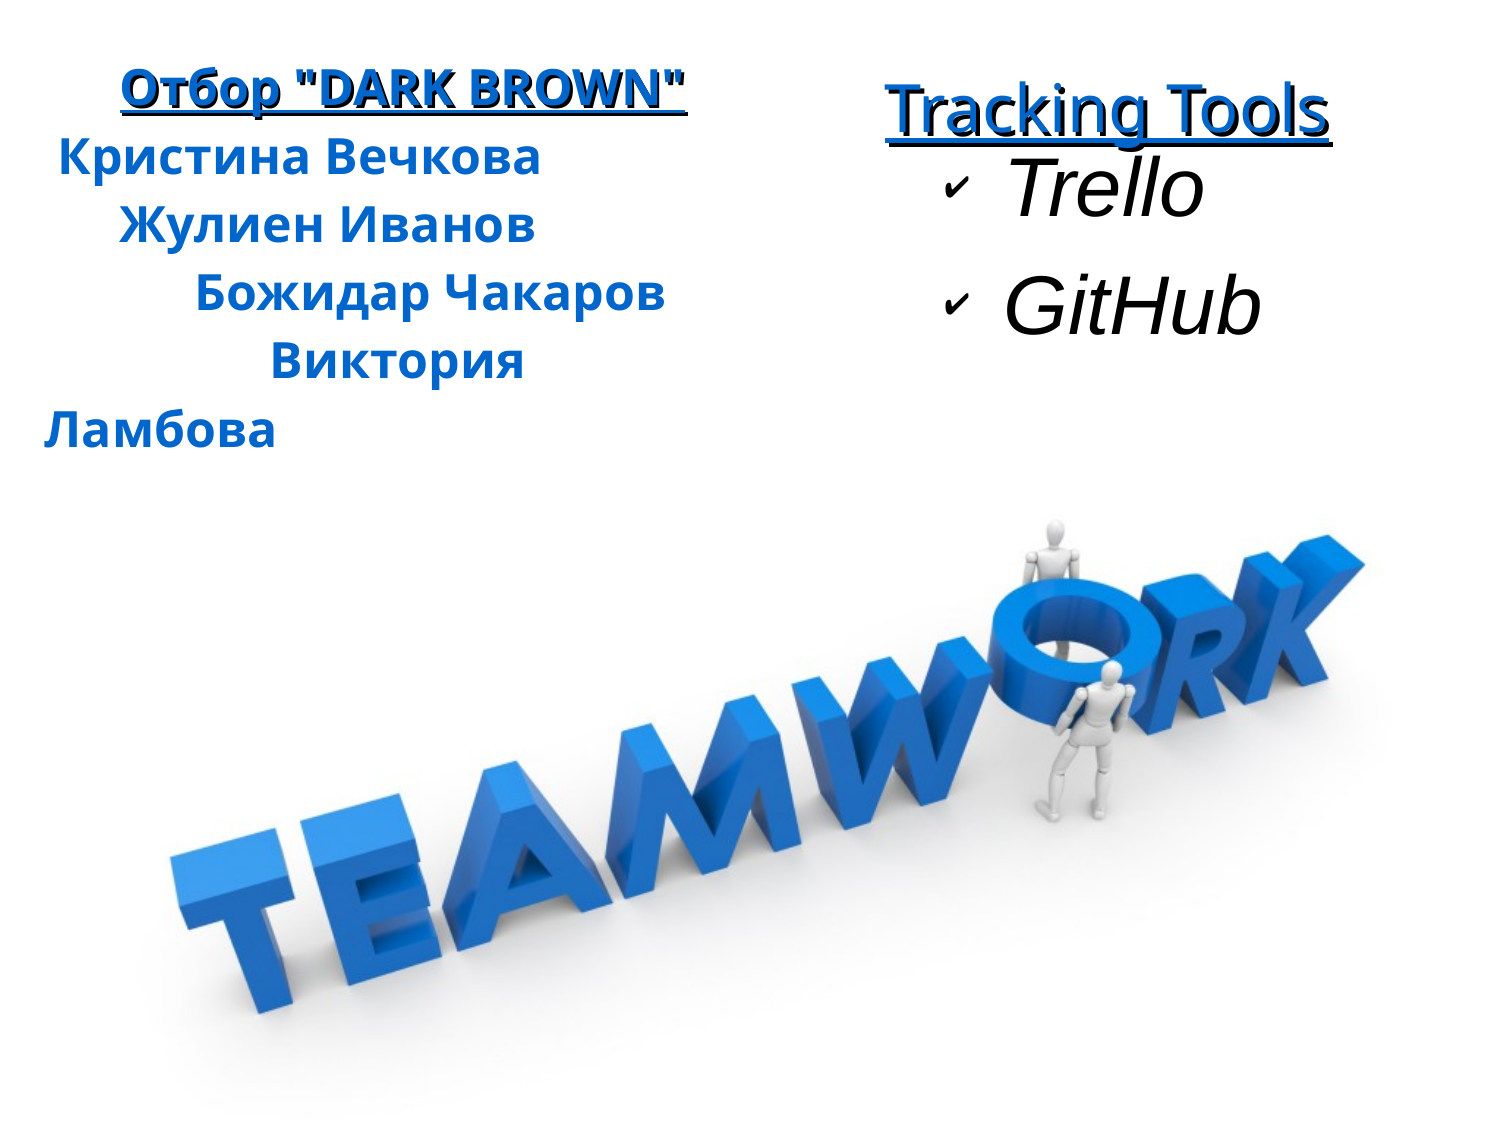

Отбор "DARK BROWN"
 Кристина Вечкова
	Жулиен Иванов
		Божидар Чакаров
			Виктория Ламбова
Tracking Tools
 Trello
 GitHub